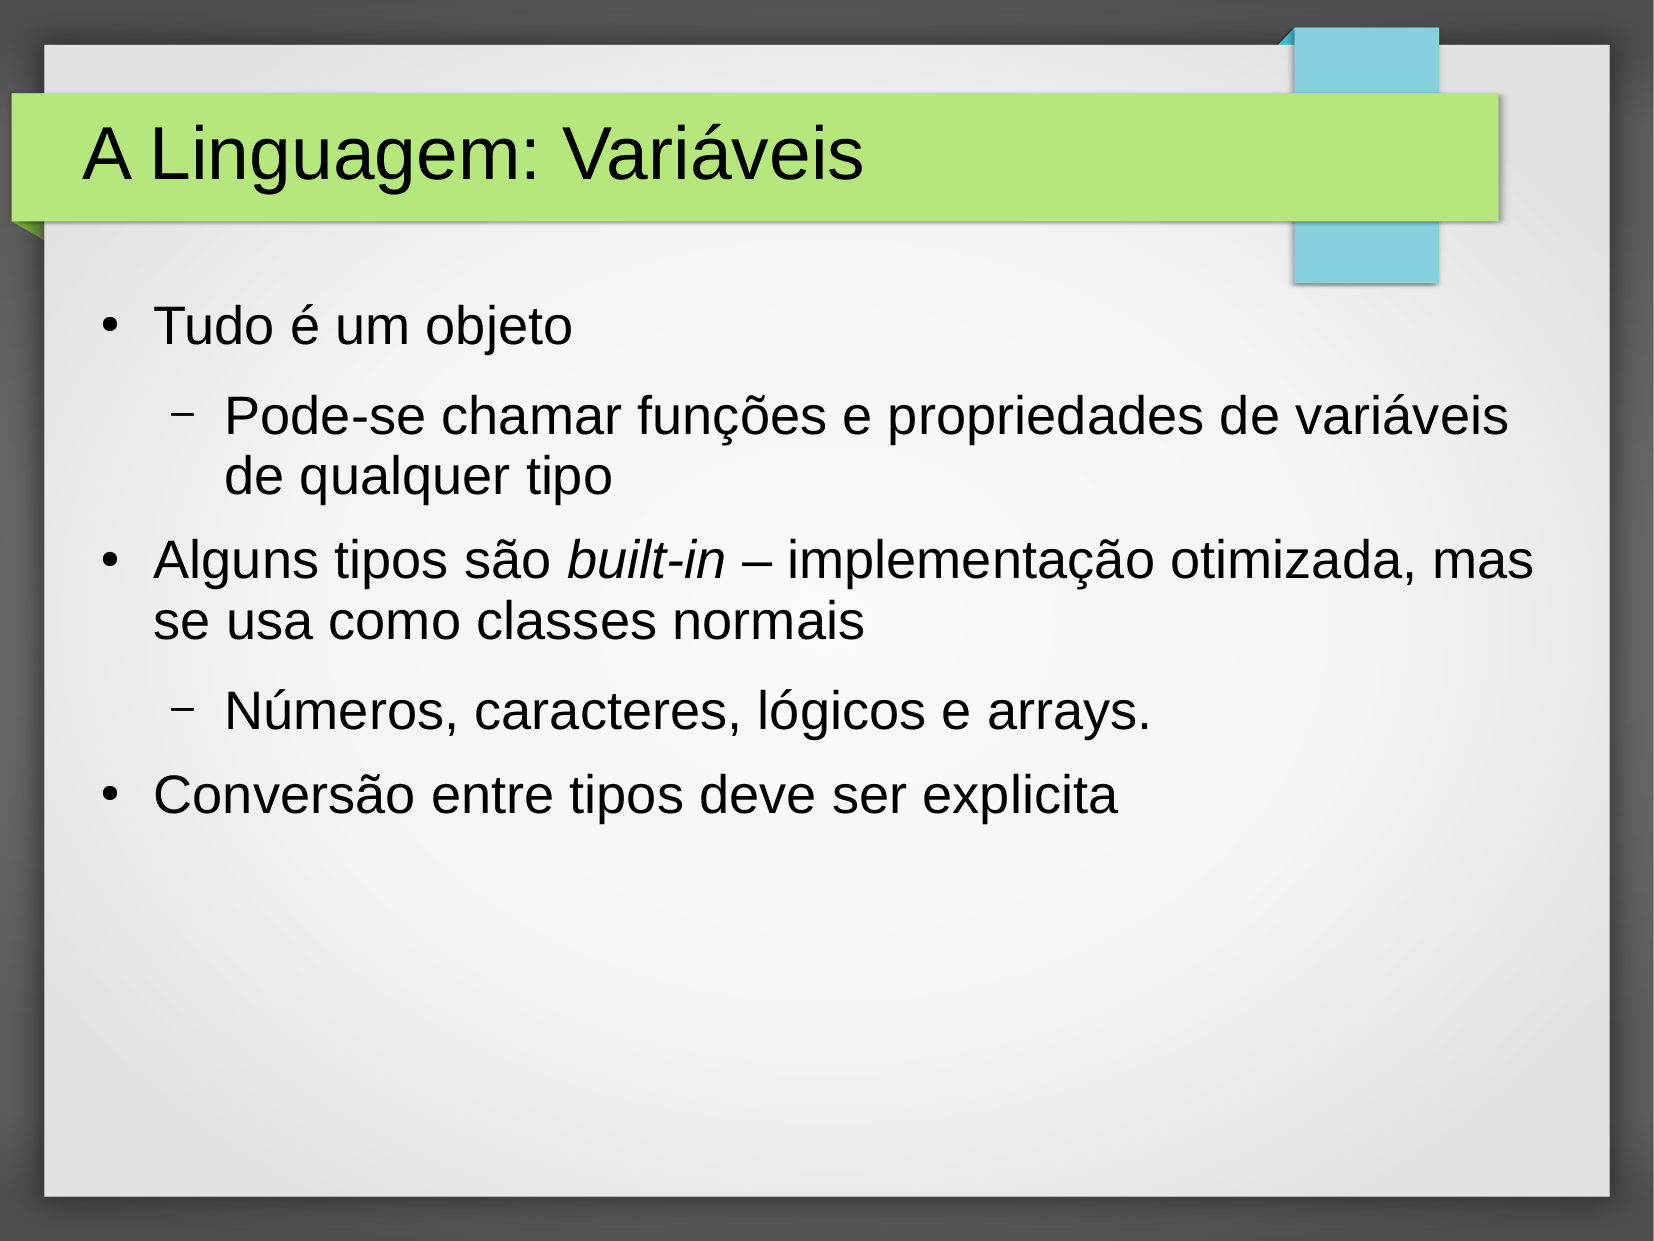

# A Linguagem: Variáveis
Tudo é um objeto
Pode-se chamar funções e propriedades de variáveis de qualquer tipo
Alguns tipos são built-in – implementação otimizada, mas se usa como classes normais
Números, caracteres, lógicos e arrays.
Conversão entre tipos deve ser explicita